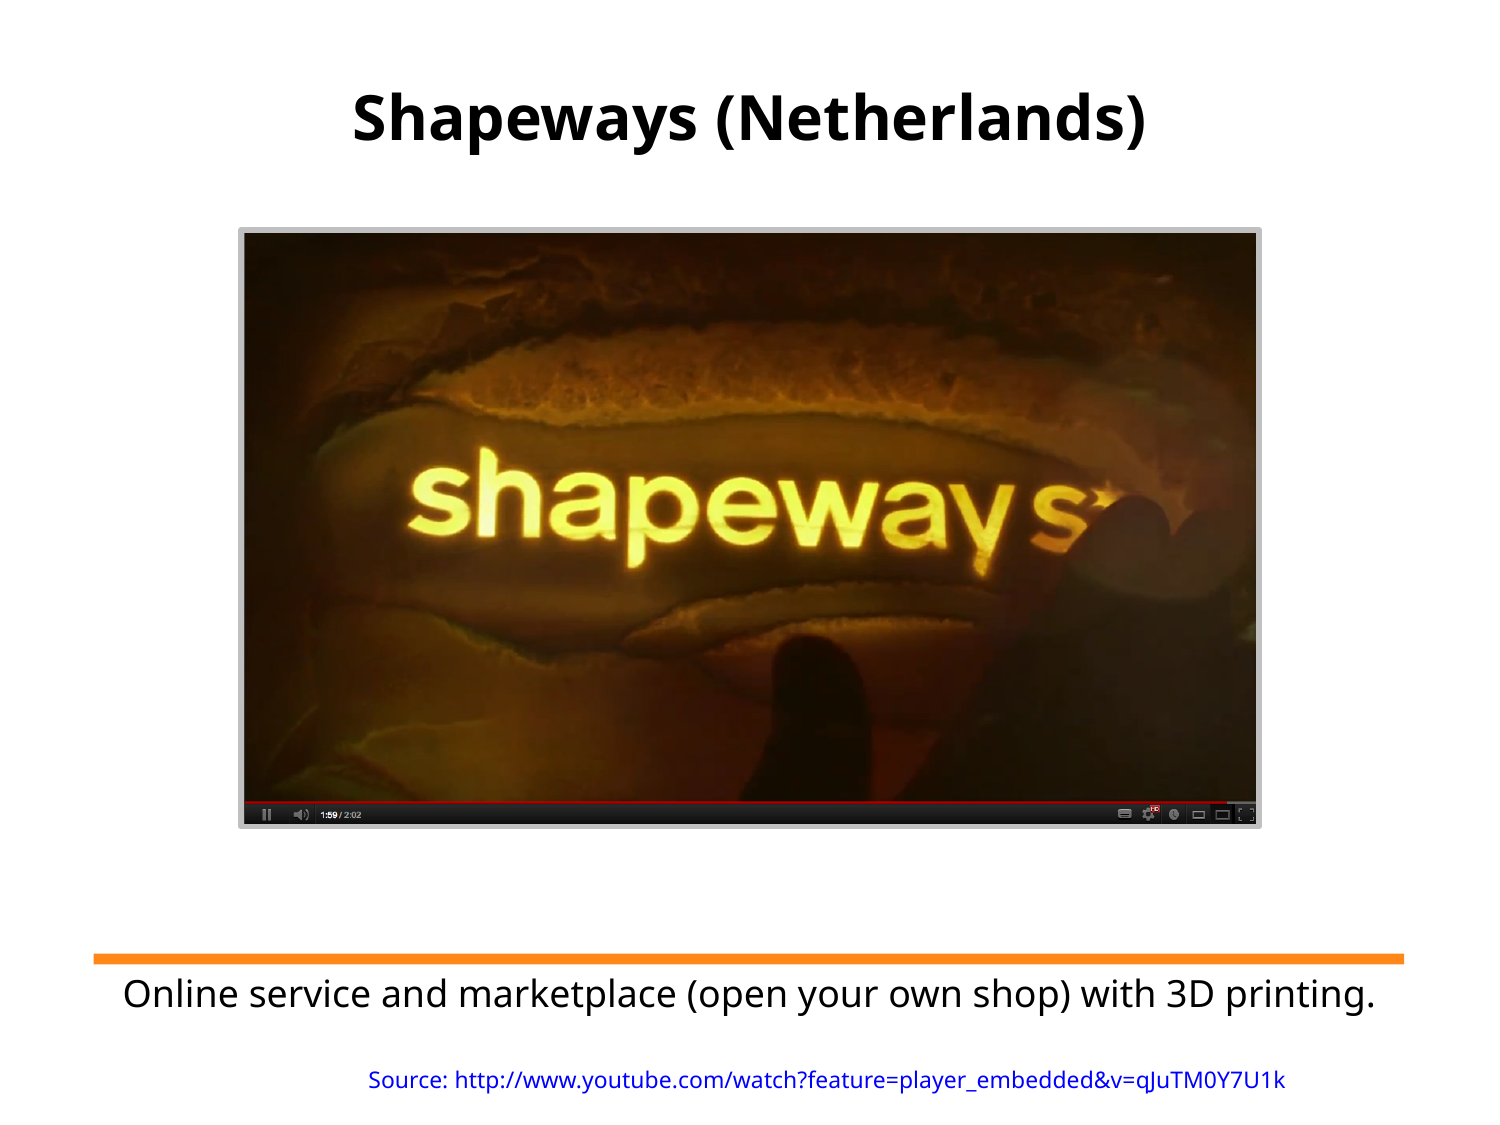

# Shapeways (Netherlands)
Online service and marketplace (open your own shop) with 3D printing.
Source: http://www.youtube.com/watch?feature=player_embedded&v=qJuTM0Y7U1k